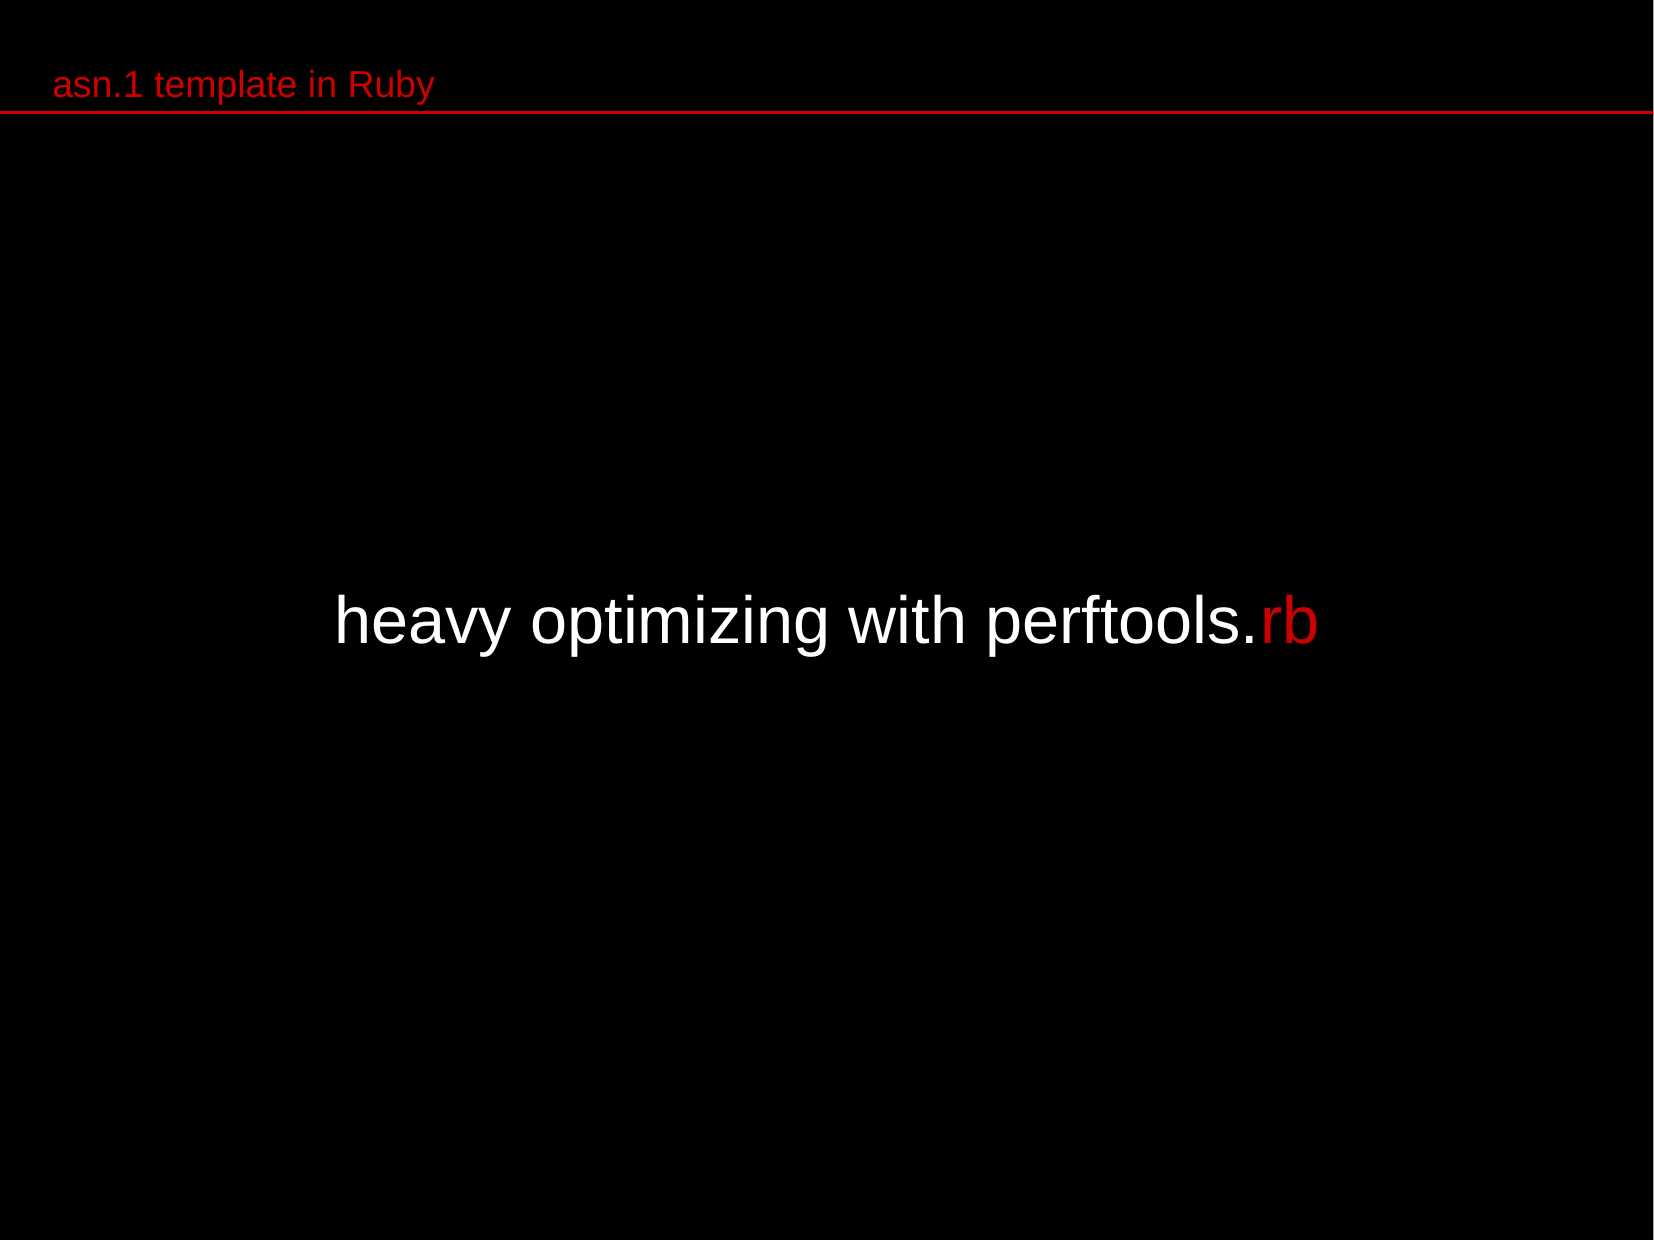

# heavy optimizing with perftools.rb
asn.1 template in Ruby